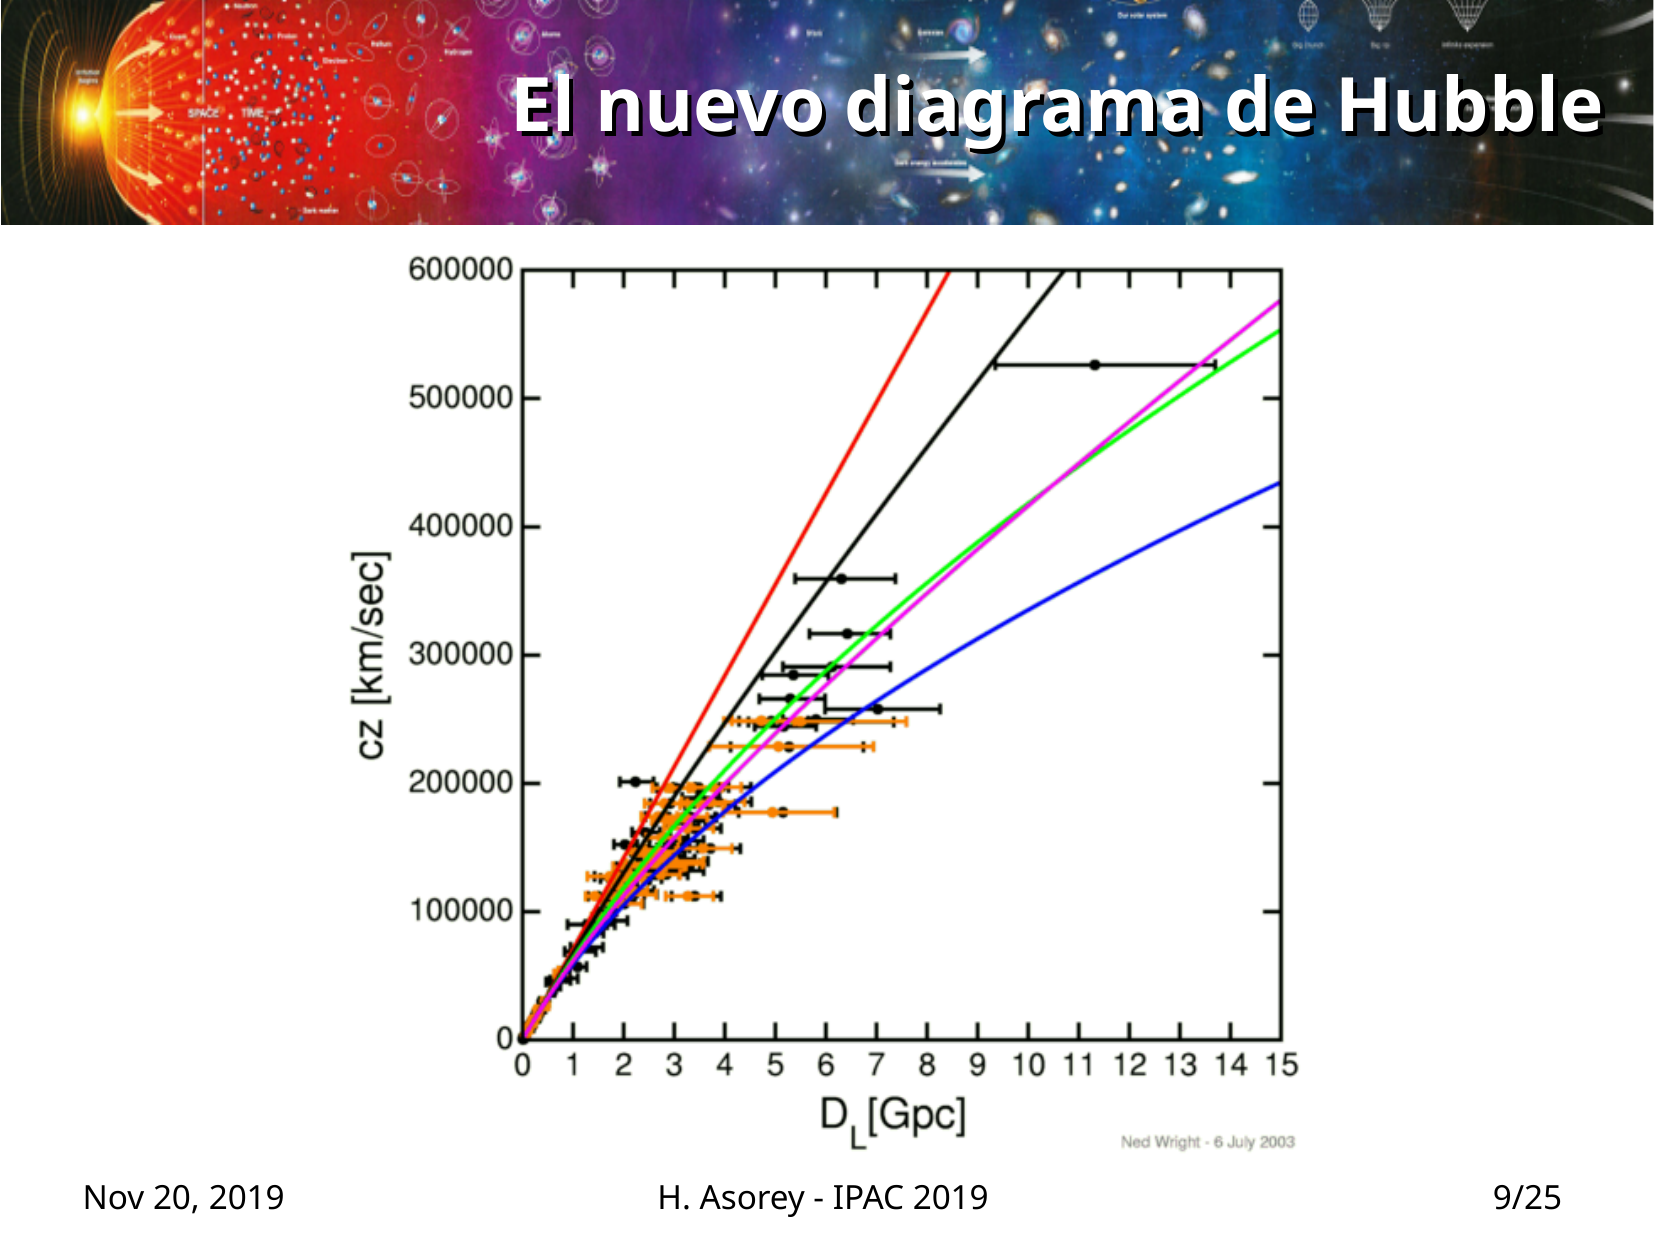

# El nuevo diagrama de Hubble
Nov 20, 2019
H. Asorey - IPAC 2019
9